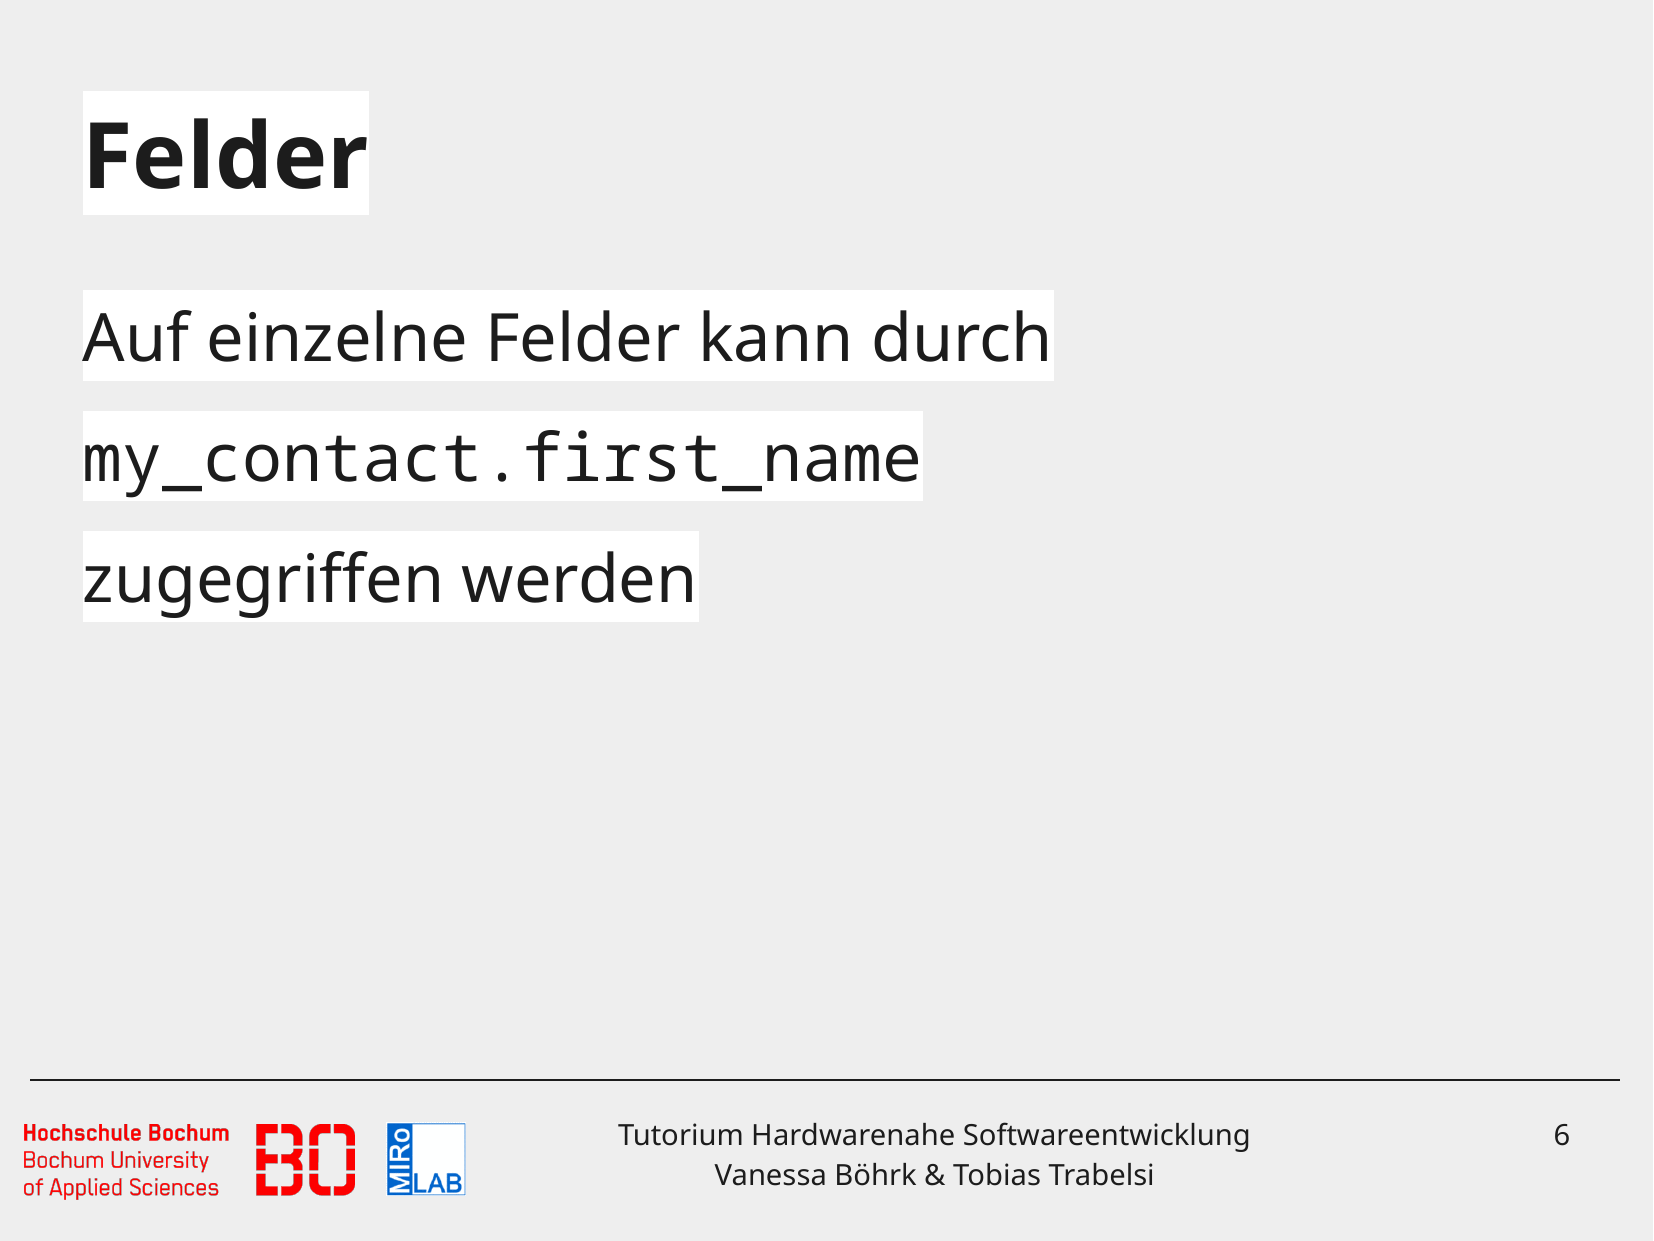

# Felder
Auf einzelne Felder kann durch
my_contact.first_name
zugegriffen werden
Vanessa Böhrk - Tutorium Hardwarenahe Softwareentwicklung
6